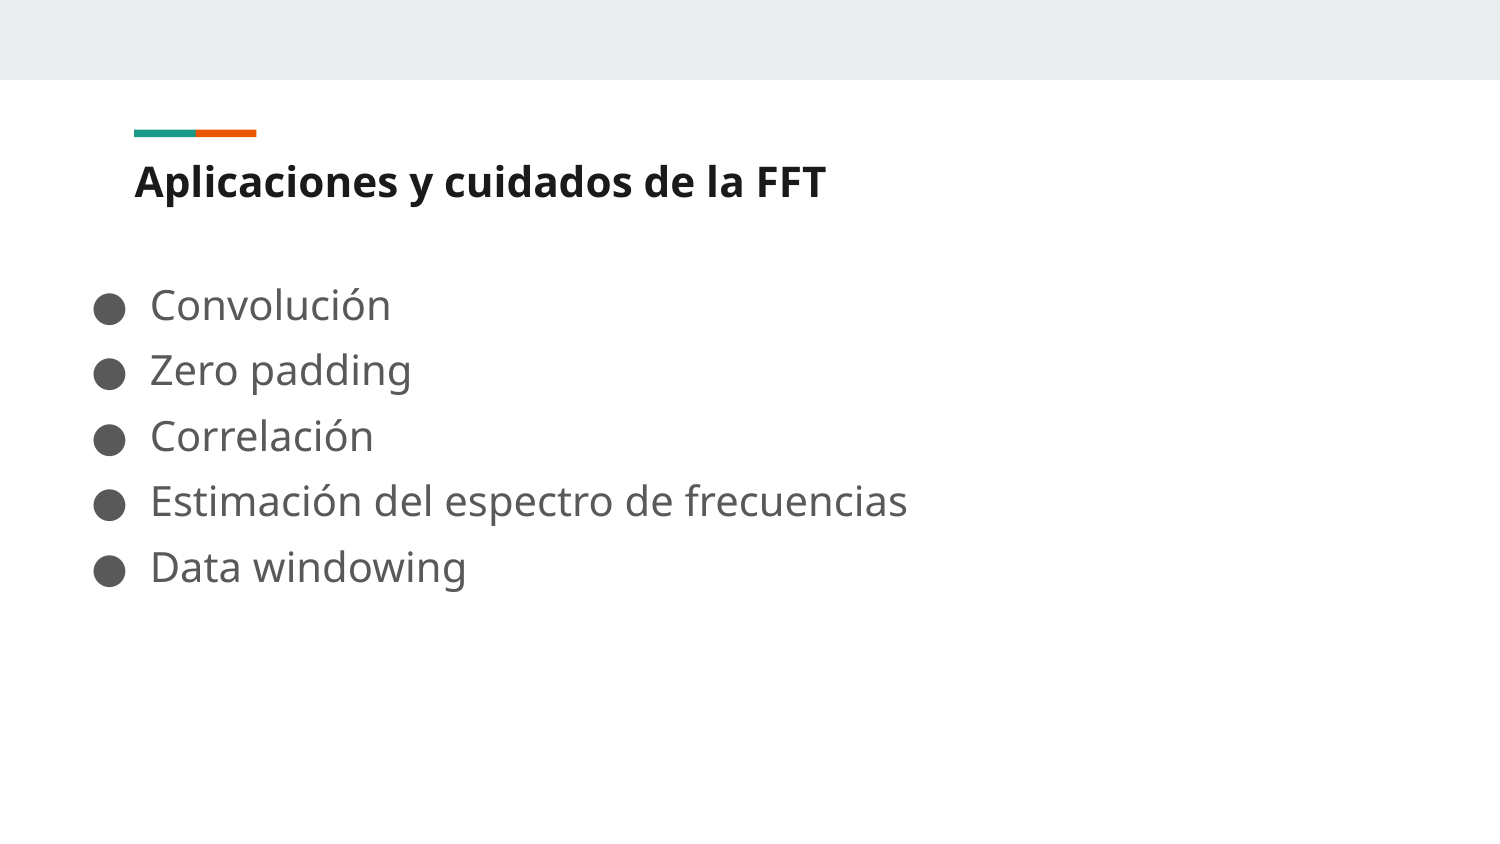

# Aplicaciones y cuidados de la FFT
Convolución
Zero padding
Correlación
Estimación del espectro de frecuencias
Data windowing